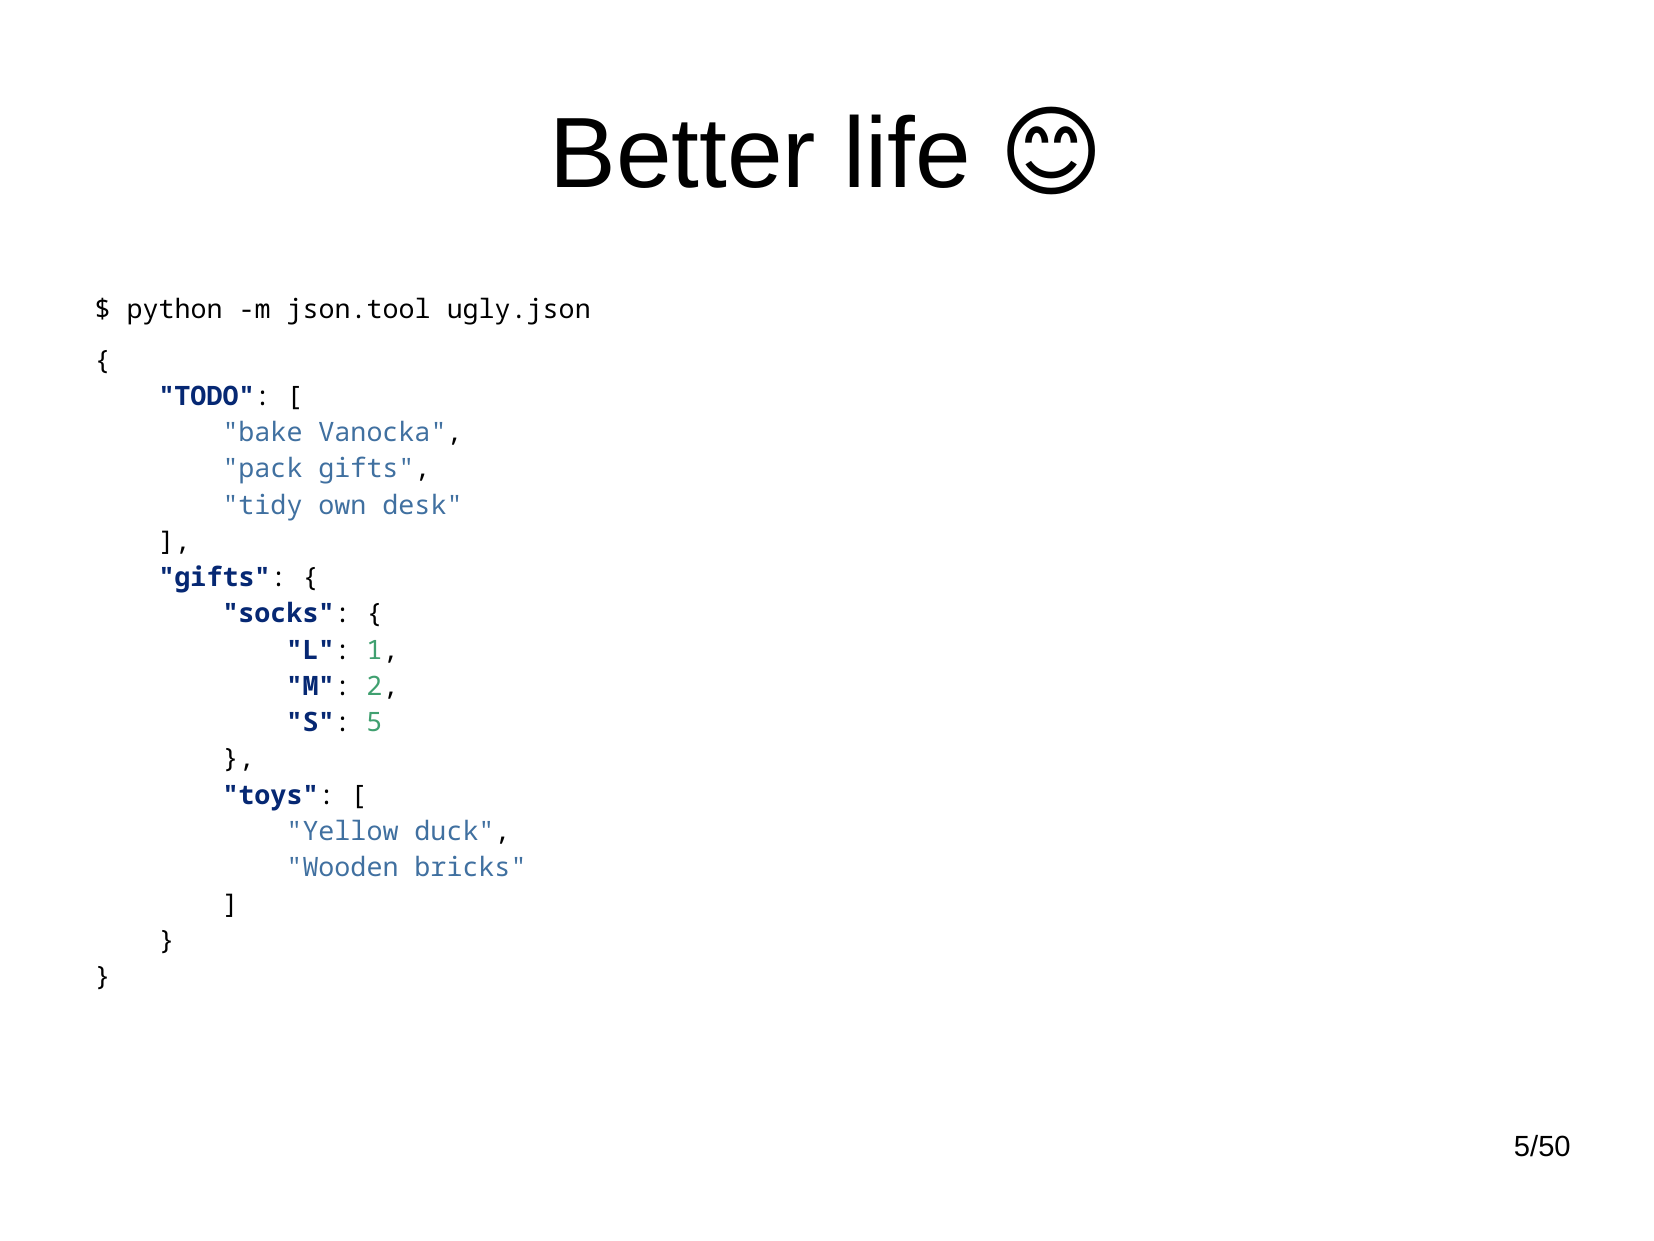

# Better life 😊
$ python -m json.tool ugly.json
{
 "TODO": [
 "bake Vanocka",
 "pack gifts",
 "tidy own desk"
 ],
 "gifts": {
 "socks": {
 "L": 1,
 "M": 2,
 "S": 5
 },
 "toys": [
 "Yellow duck",
 "Wooden bricks"
 ]
 }
}
5